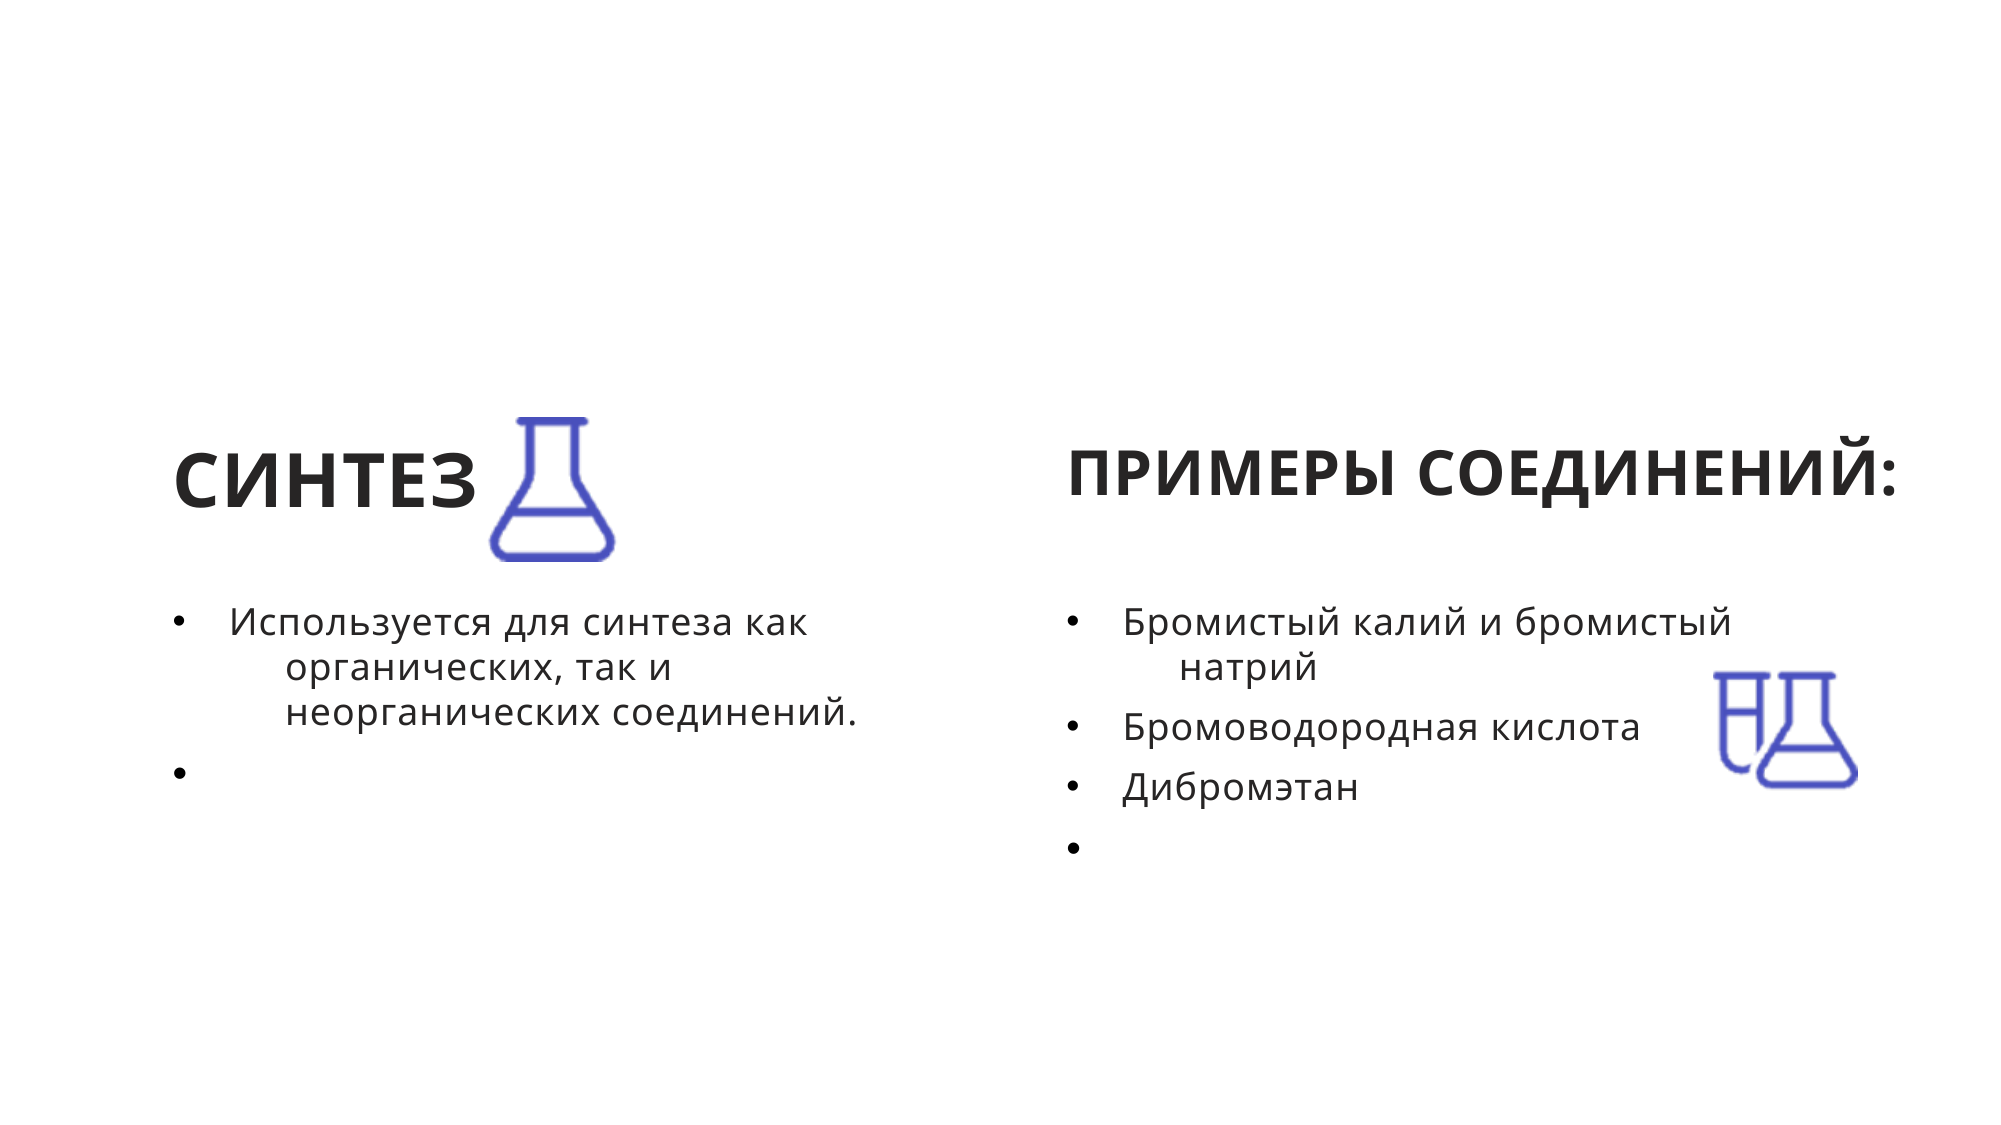

# Использование брома в химии
Синтез
Примеры соединений:
Используется для синтеза как органических, так и неорганических соединений.
Бромистый калий и бромистый натрий
Бромоводородная кислота
Дибромэтан